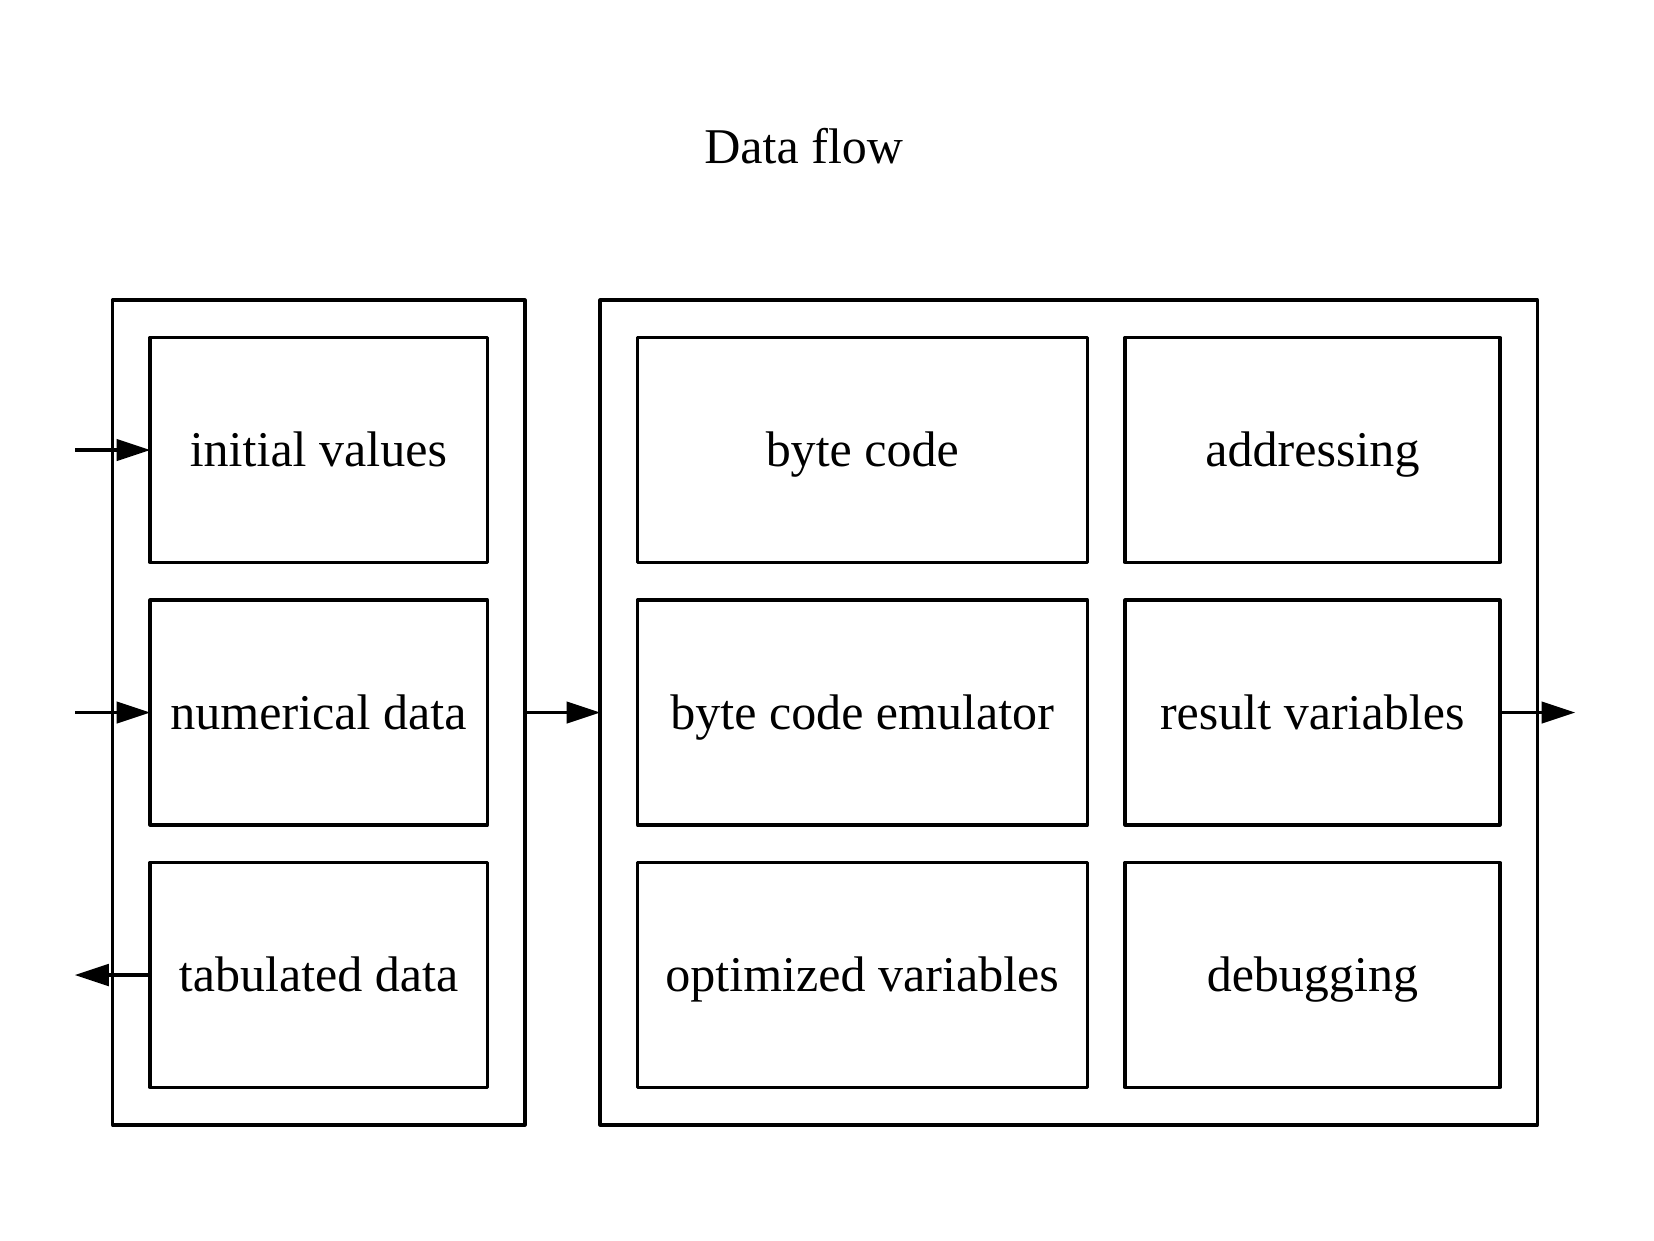

Data flow
initial values
byte code
addressing
numerical data
byte code emulator
result variables
tabulated data
optimized variables
debugging